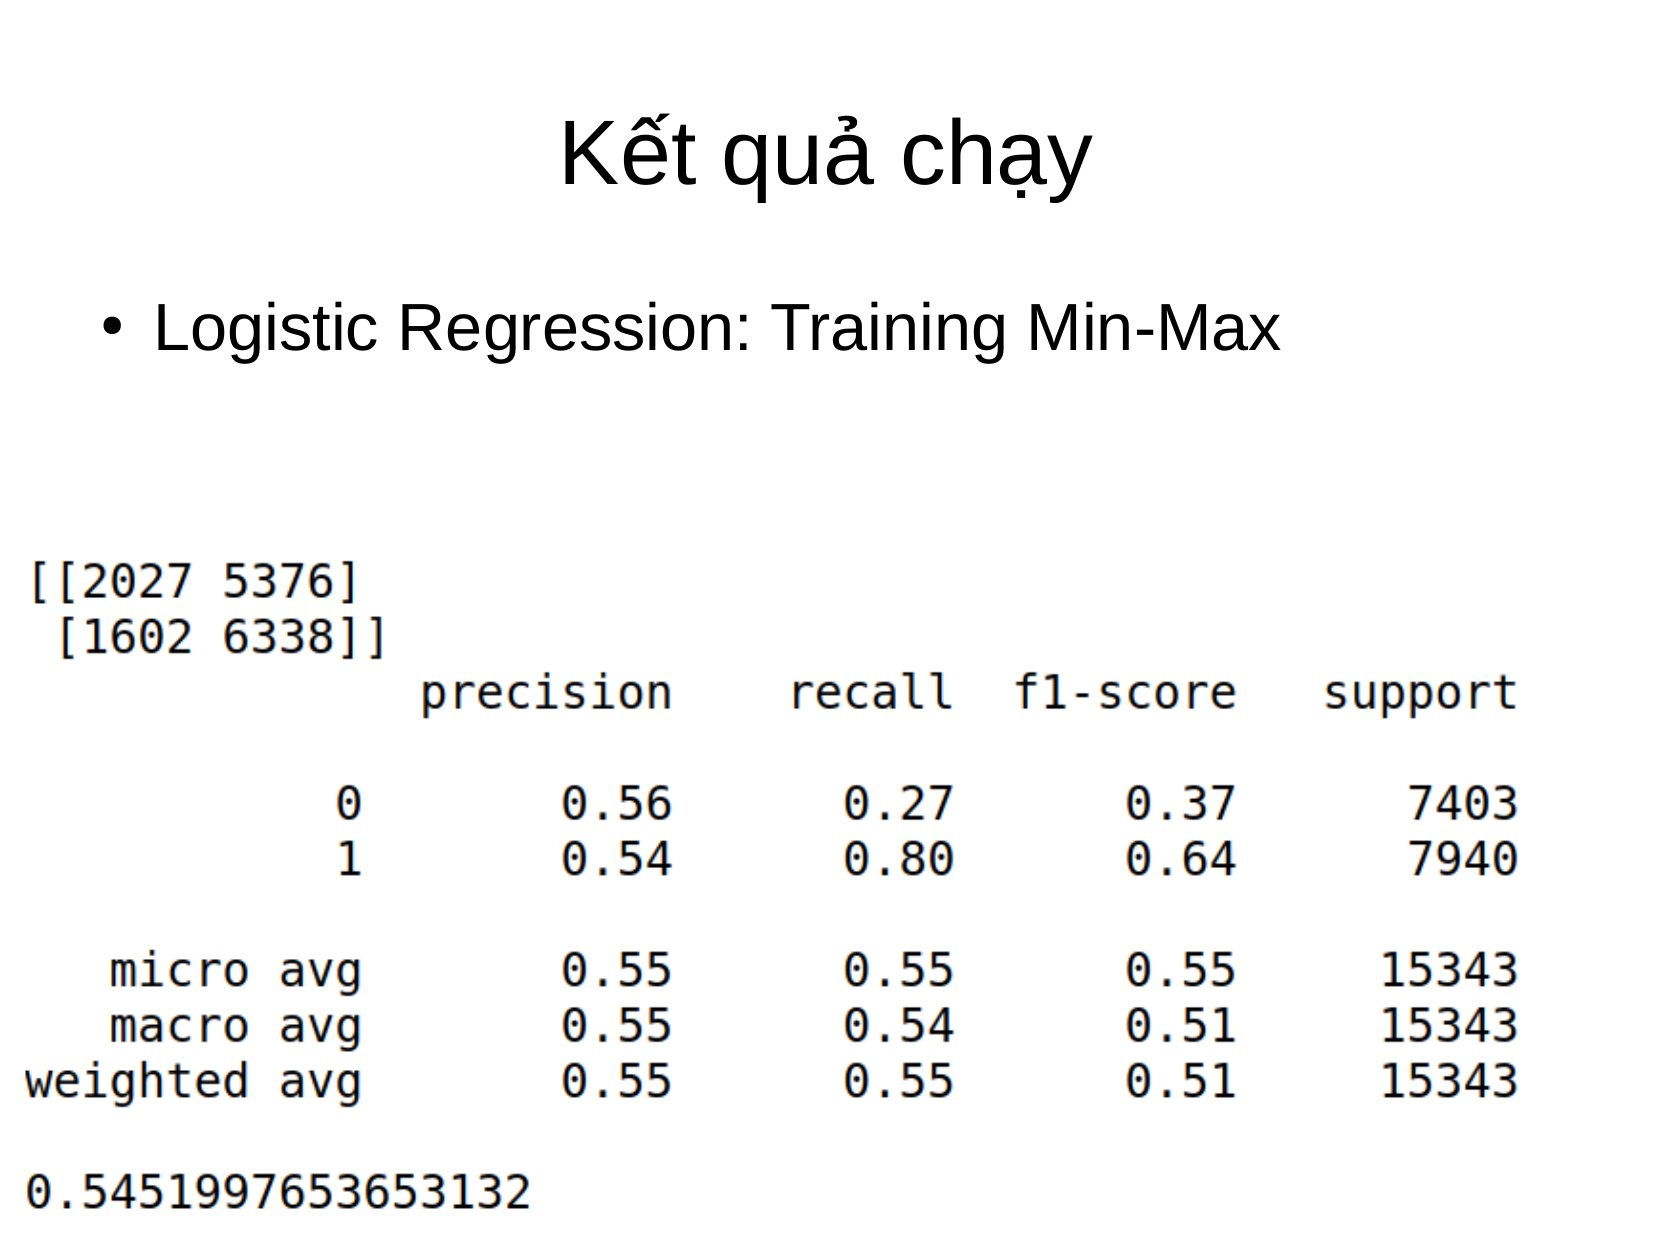

# Kết quả chạy
Logistic Regression: Training Min-Max